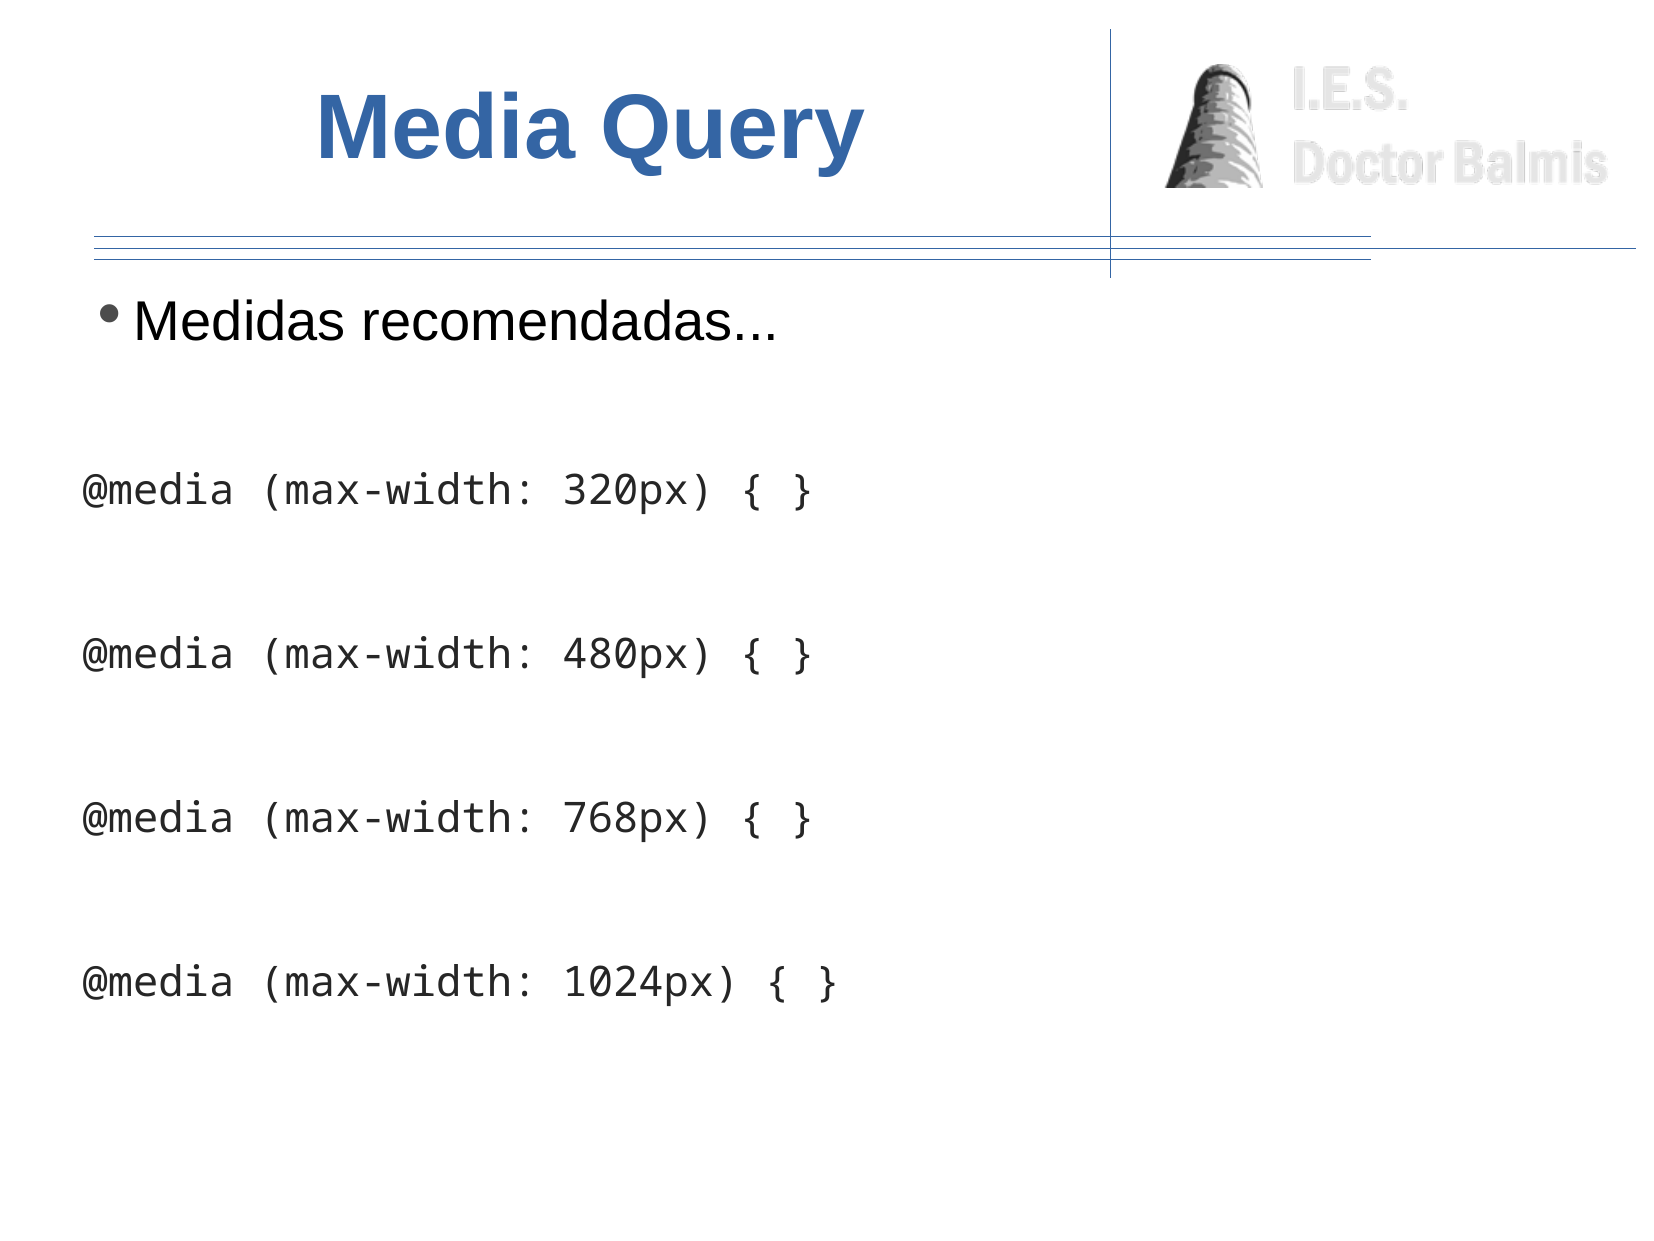

# Media Query
 Medidas recomendadas...
@media (max-width: 320px) { }
@media (max-width: 480px) { }
@media (max-width: 768px) { }
@media (max-width: 1024px) { }